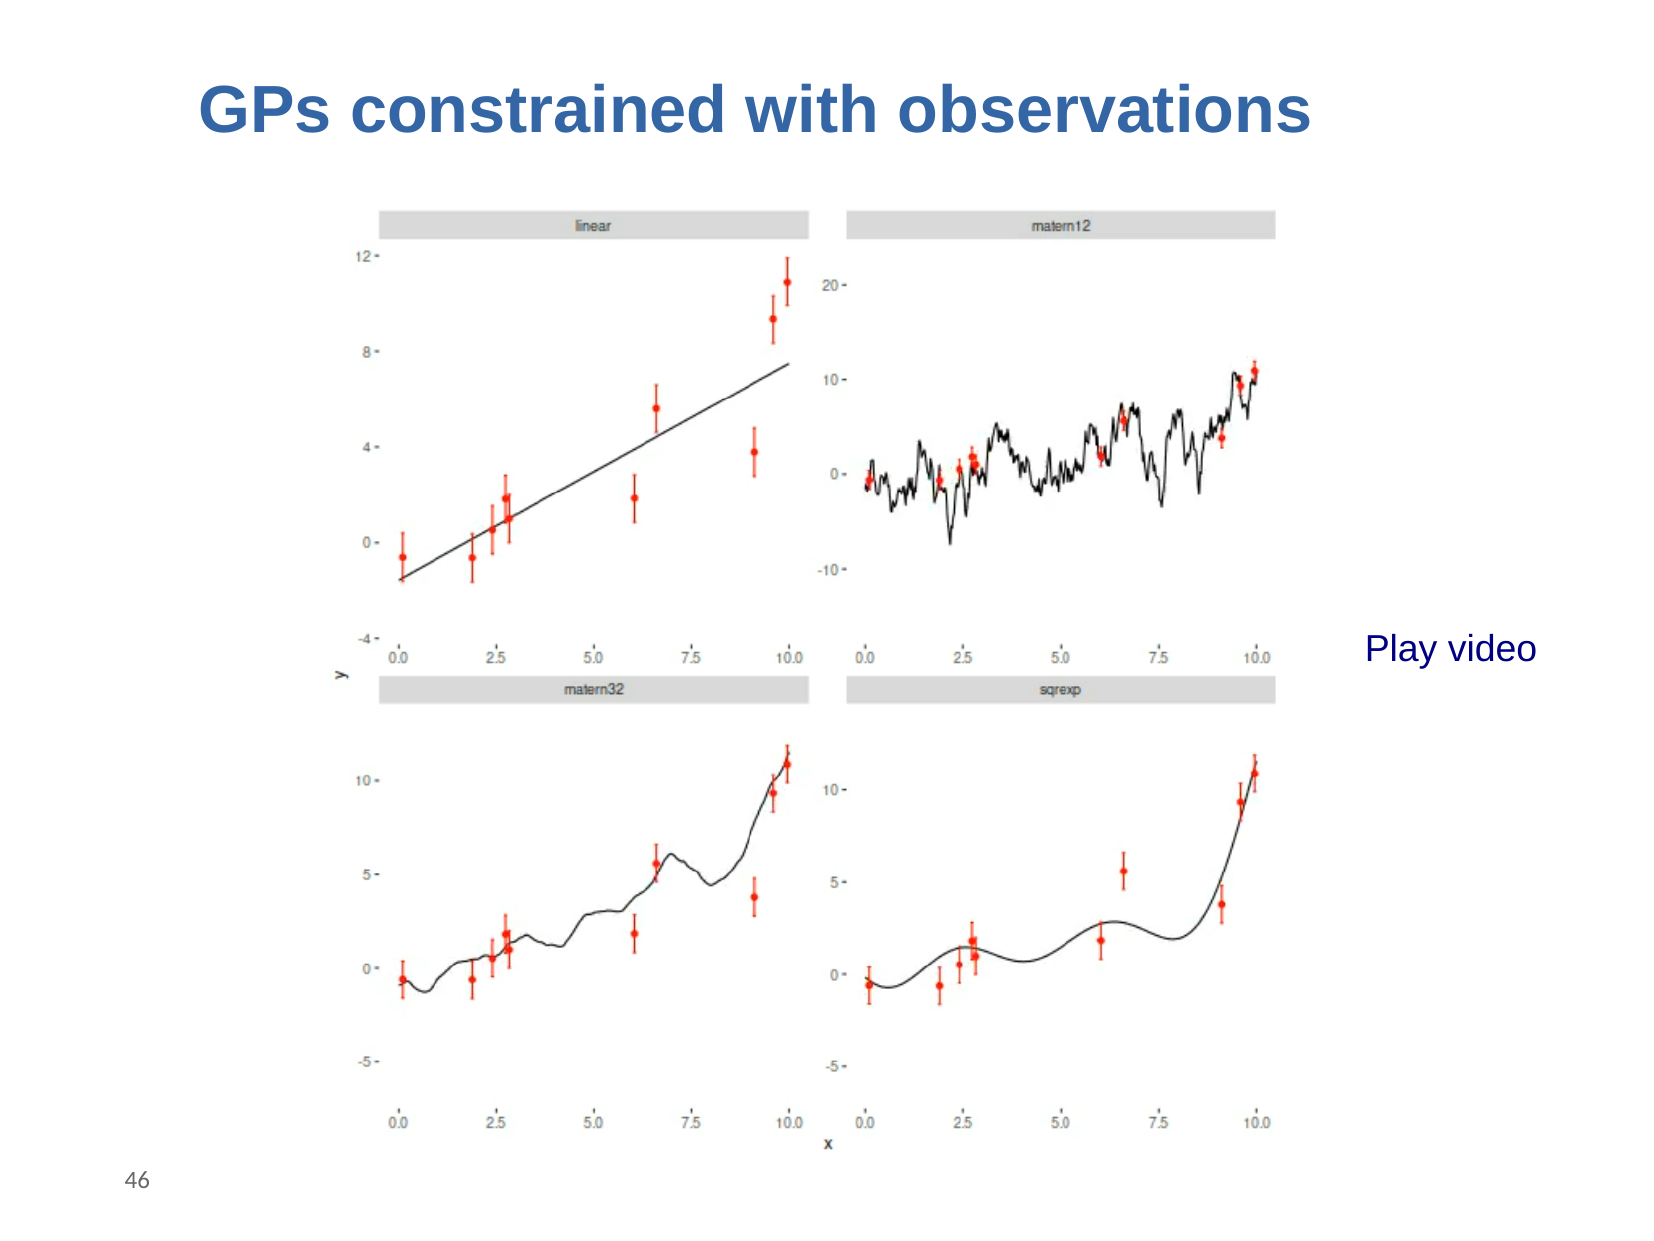

# GPs constrained with observations
Play video
46